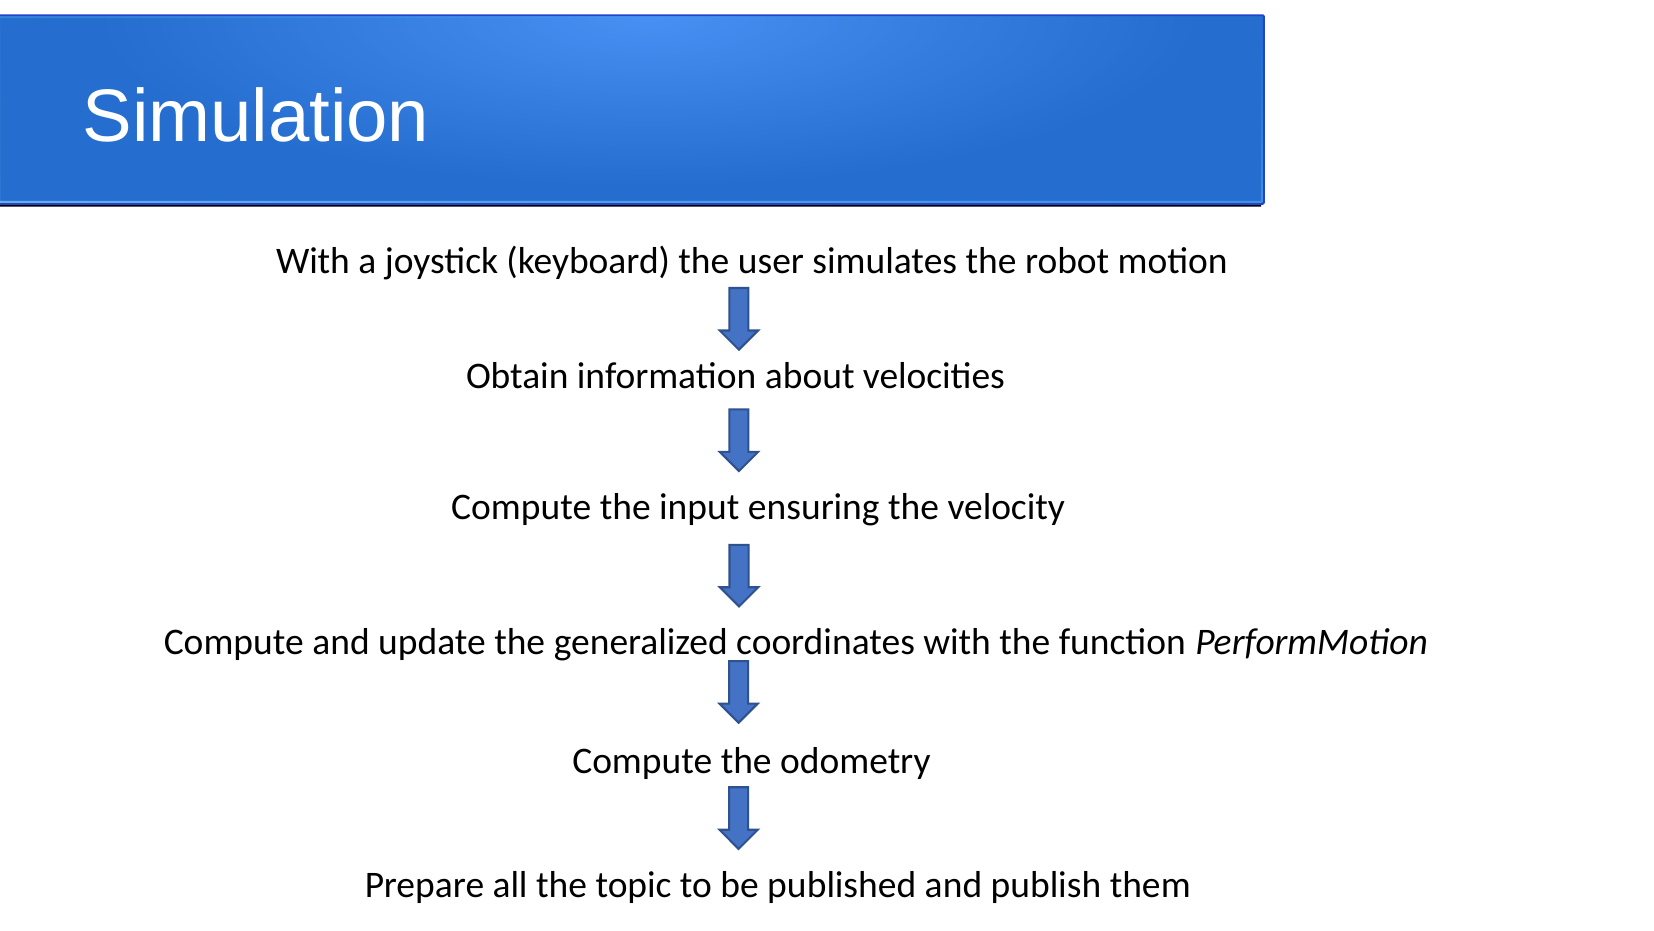

# Simulation
With a joystick (keyboard) the user simulates the robot motion
Obtain information about velocities
Compute the input ensuring the velocity
Compute and update the generalized coordinates with the function PerformMotion
Compute the odometry
Prepare all the topic to be published and publish them